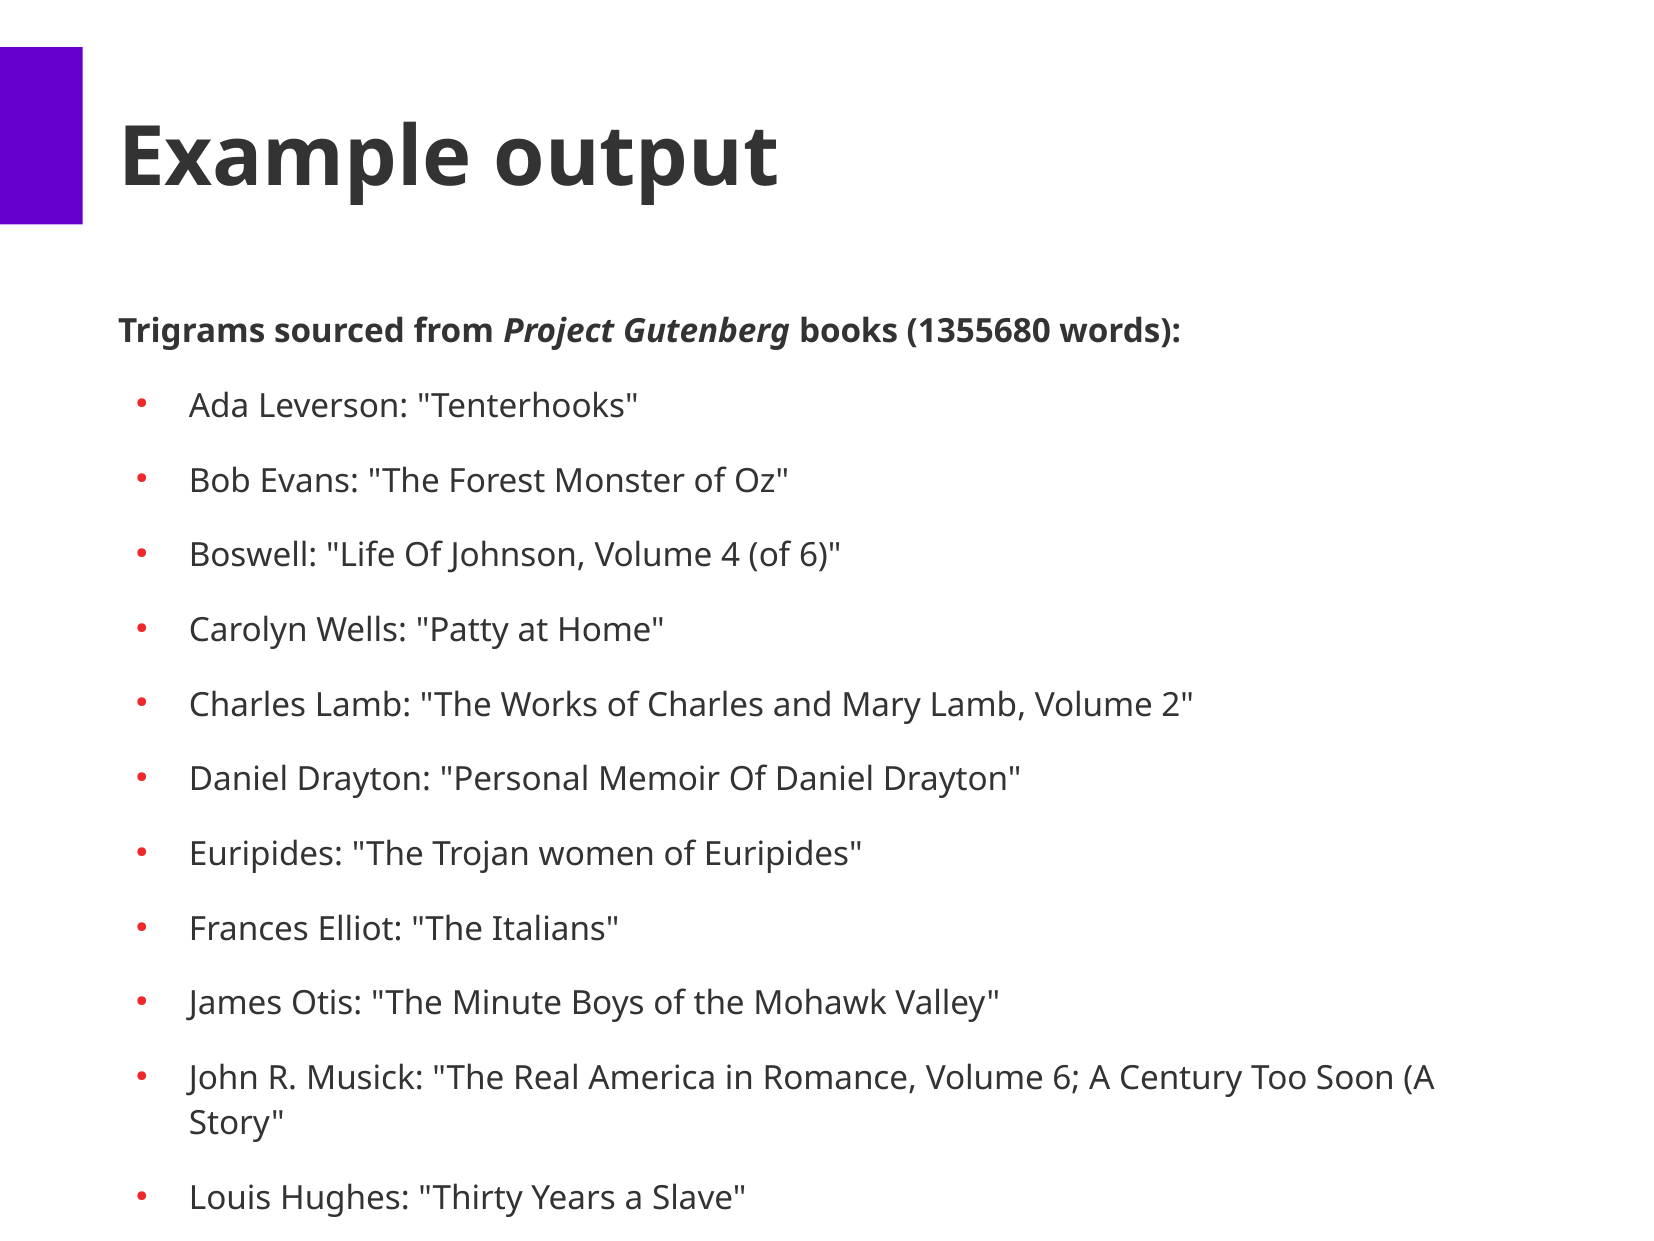

# Example output
Trigrams sourced from Project Gutenberg books (1355680 words):
Ada Leverson: "Tenterhooks"
Bob Evans: "The Forest Monster of Oz"
Boswell: "Life Of Johnson, Volume 4 (of 6)"
Carolyn Wells: "Patty at Home"
Charles Lamb: "The Works of Charles and Mary Lamb, Volume 2"
Daniel Drayton: "Personal Memoir Of Daniel Drayton"
Euripides: "The Trojan women of Euripides"
Frances Elliot: "The Italians"
James Otis: "The Minute Boys of the Mohawk Valley"
John R. Musick: "The Real America in Romance, Volume 6; A Century Too Soon (A Story"
Louis Hughes: "Thirty Years a Slave"
S. H. Hammond: "Wild Northern Scenes"
Talbot Mundy: "Affair in Araby"
Thomas F. A. Smith: "What Germany Thinks"
Various: "Punchinello, Vol. 2, No. 27, October 1, 1870"
Various: "Punchinello, Vol. II., Issue 31, October 29, 1870"
Walter Kellogg Towers: "Masters of Space"